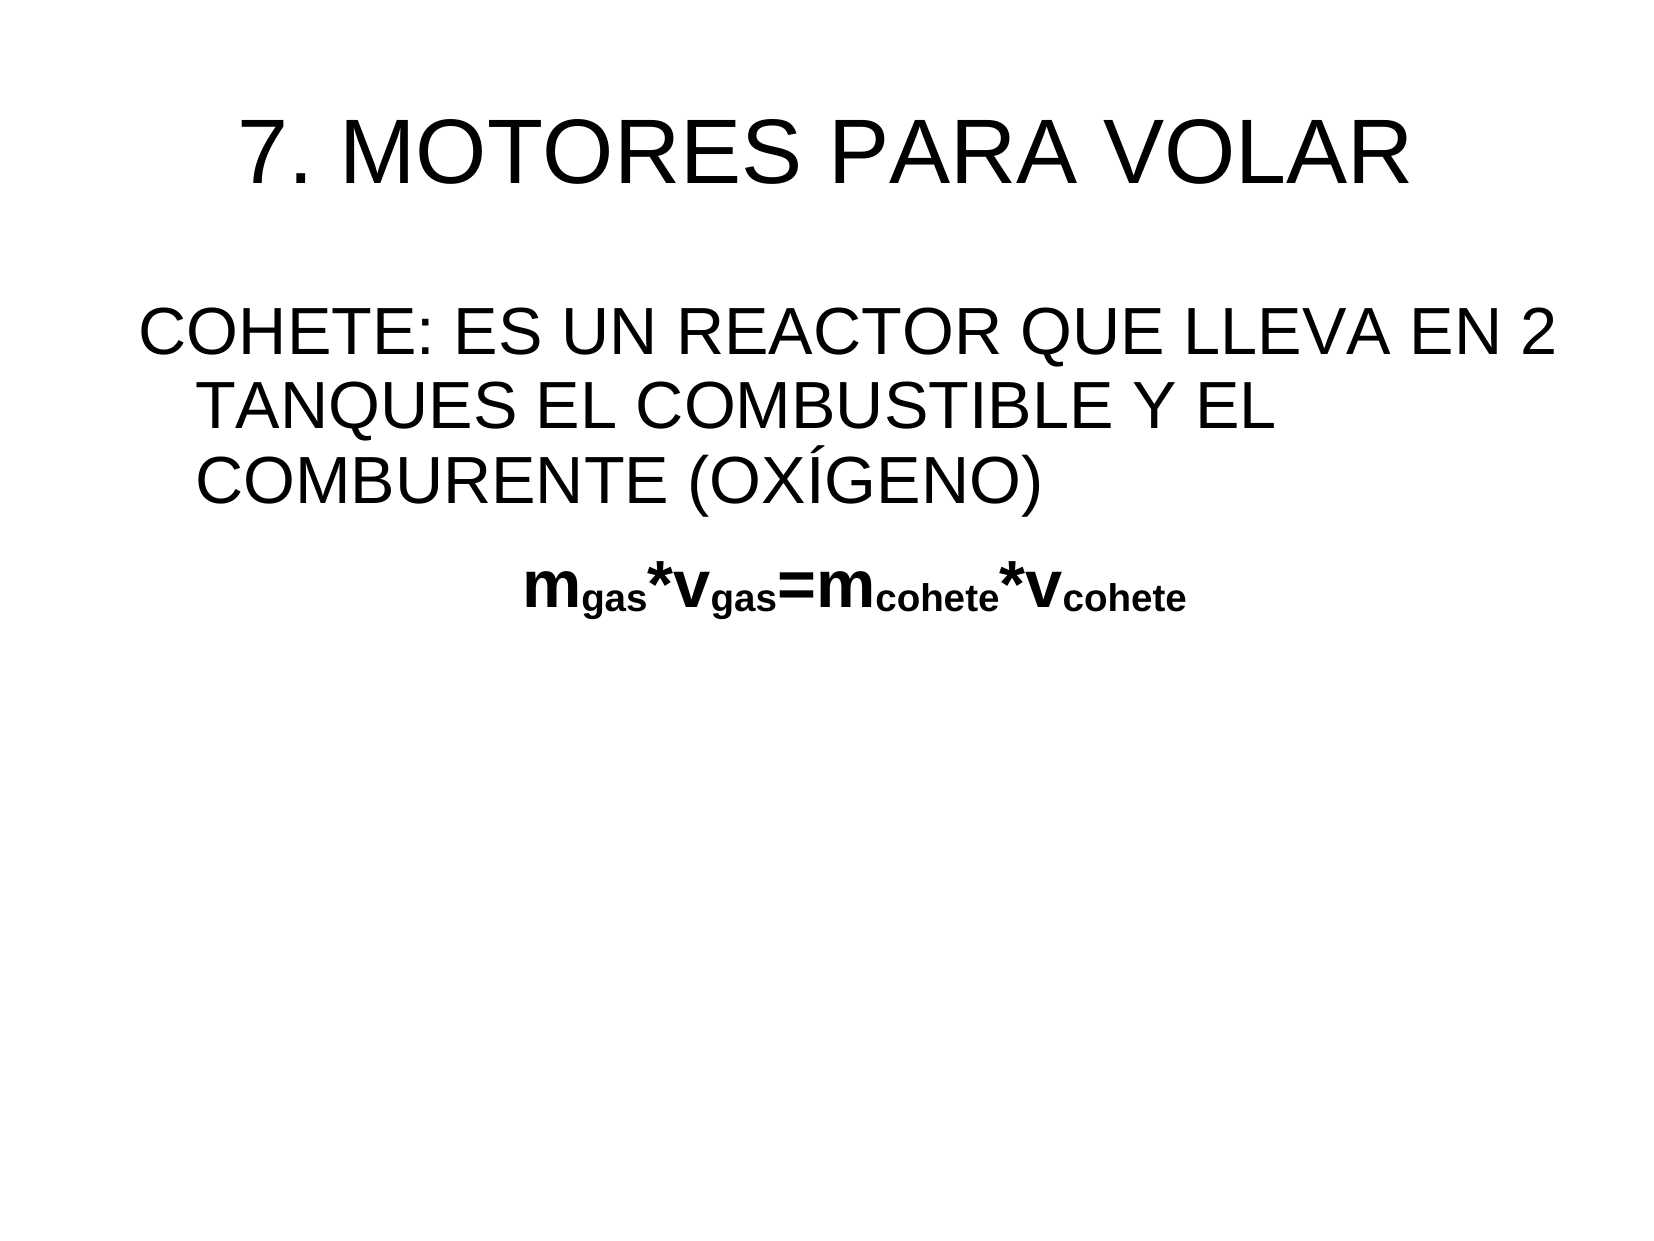

# 7. MOTORES PARA VOLAR
COHETE: ES UN REACTOR QUE LLEVA EN 2 TANQUES EL COMBUSTIBLE Y EL COMBURENTE (OXÍGENO)
mgas*vgas=mcohete*vcohete